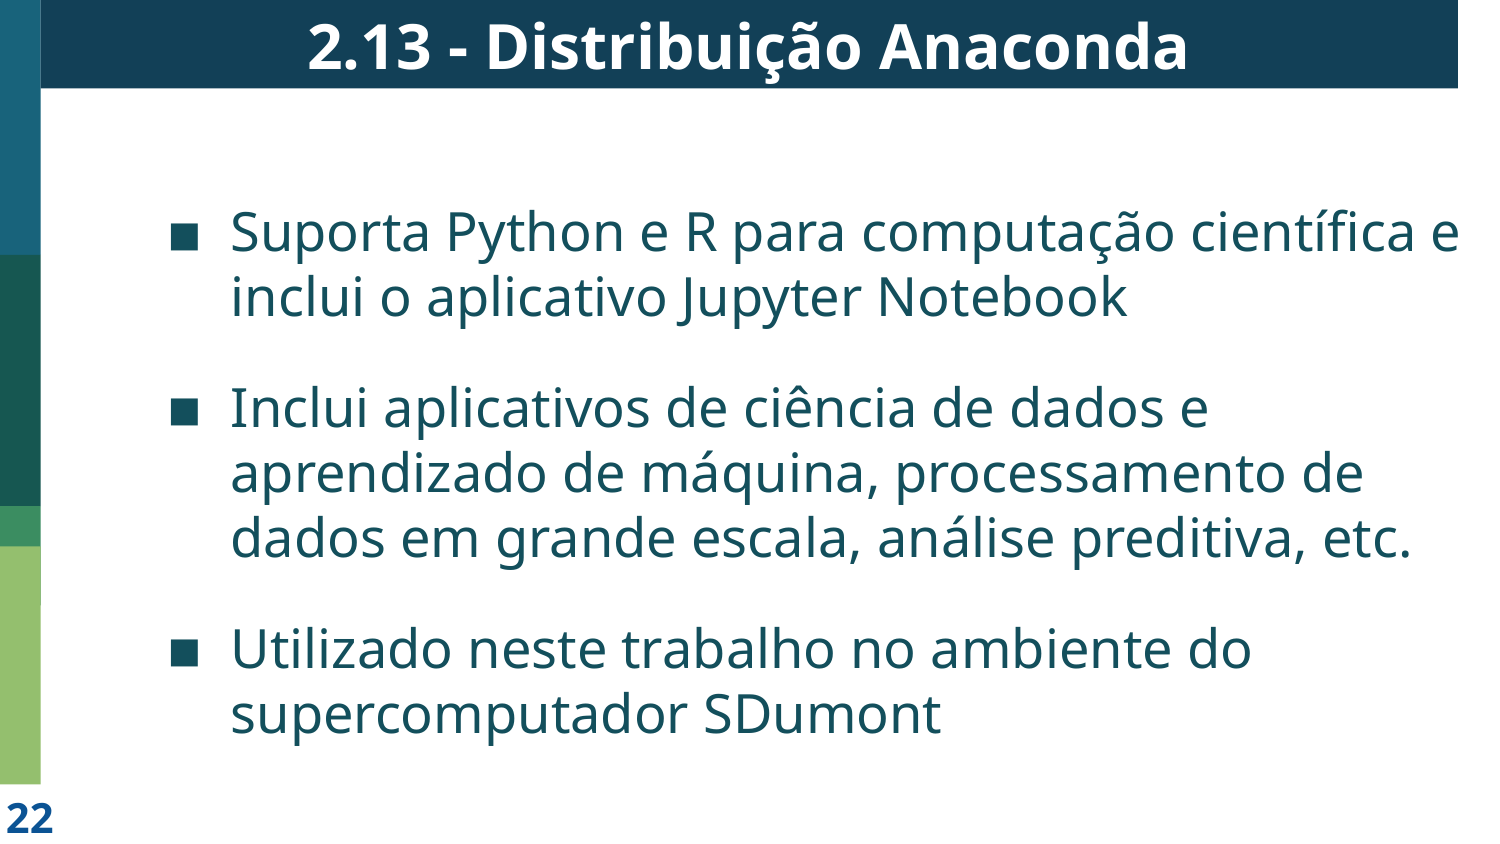

# 2.13 - Distribuição Anaconda
Suporta Python e R para computação científica e inclui o aplicativo Jupyter Notebook
Inclui aplicativos de ciência de dados e aprendizado de máquina, processamento de dados em grande escala, análise preditiva, etc.
Utilizado neste trabalho no ambiente do supercomputador SDumont